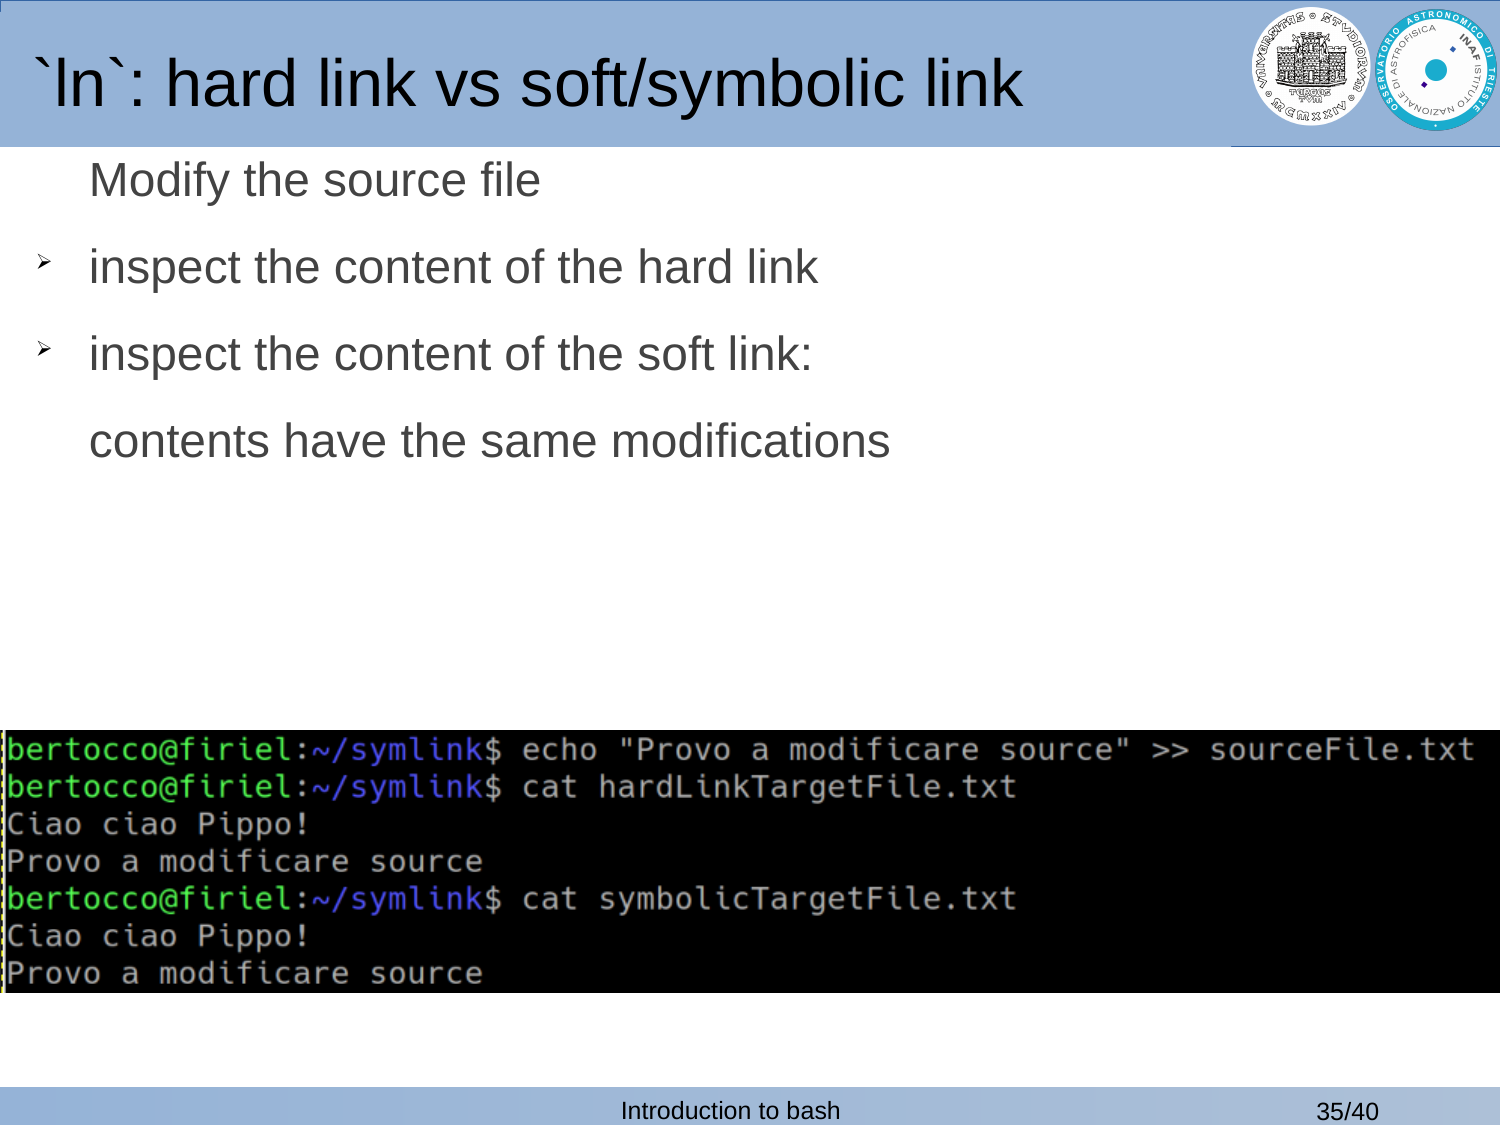

`ln`: hard link vs soft/symbolic link
# Modify the source file
inspect the content of the hard link
inspect the content of the soft link:
contents have the same modifications